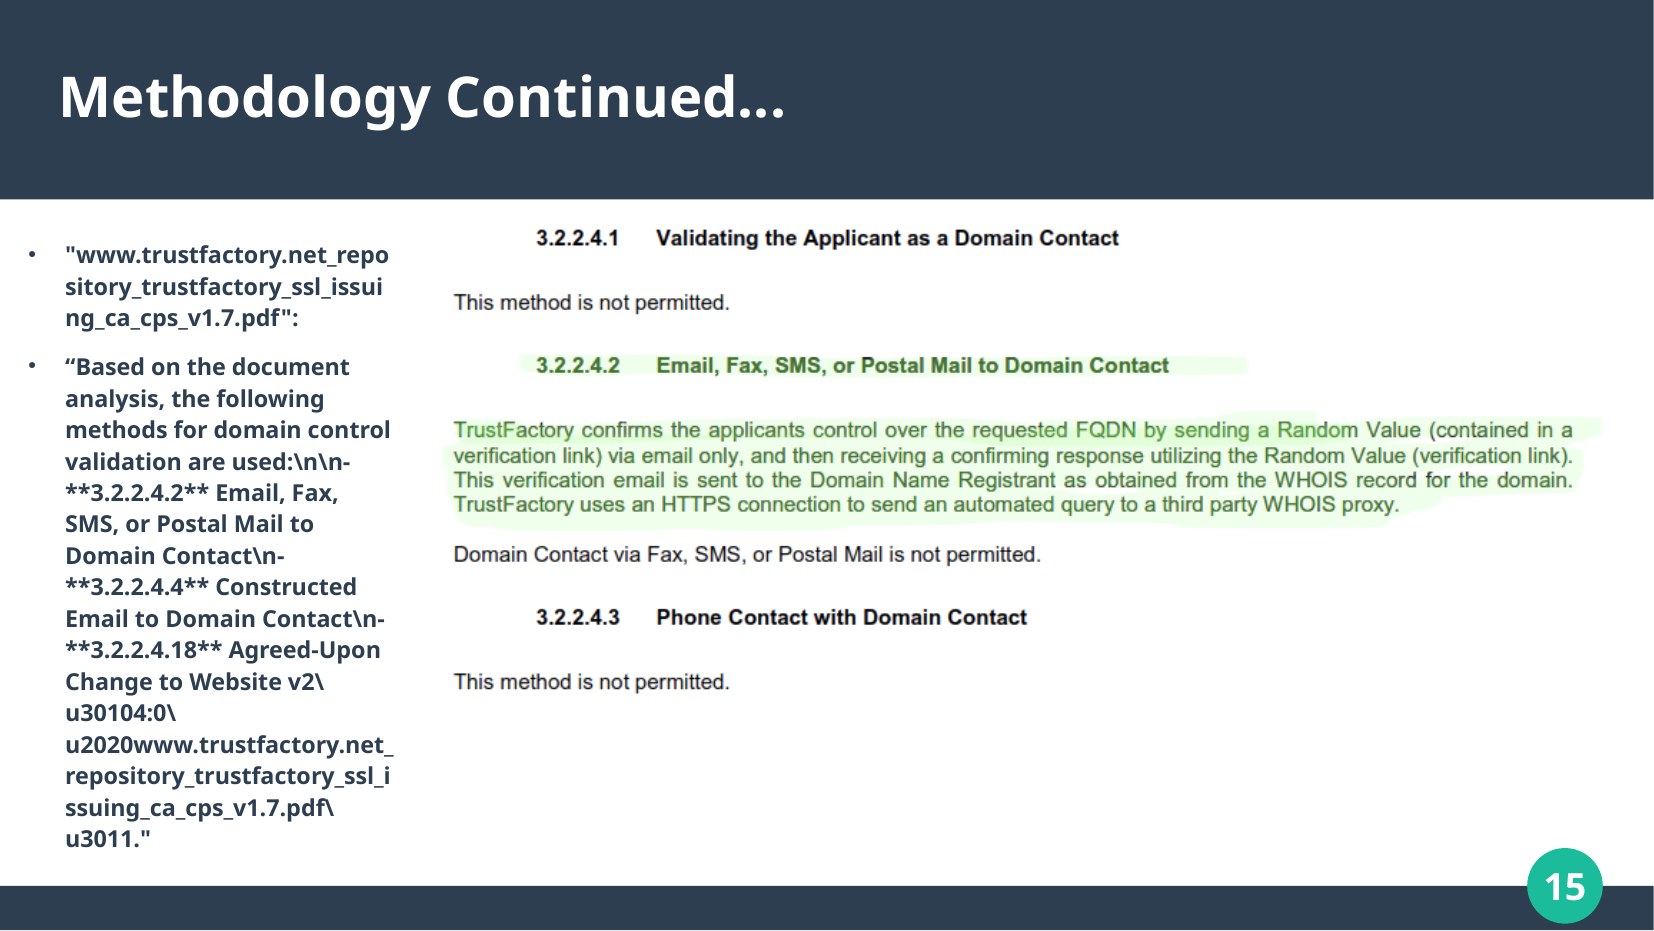

# Methodology Continued...
"www.trustfactory.net_repository_trustfactory_ssl_issuing_ca_cps_v1.7.pdf":
“Based on the document analysis, the following methods for domain control validation are used:\n\n- **3.2.2.4.2** Email, Fax, SMS, or Postal Mail to Domain Contact\n- **3.2.2.4.4** Constructed Email to Domain Contact\n- **3.2.2.4.18** Agreed-Upon Change to Website v2\u30104:0\u2020www.trustfactory.net_repository_trustfactory_ssl_issuing_ca_cps_v1.7.pdf\u3011."
15